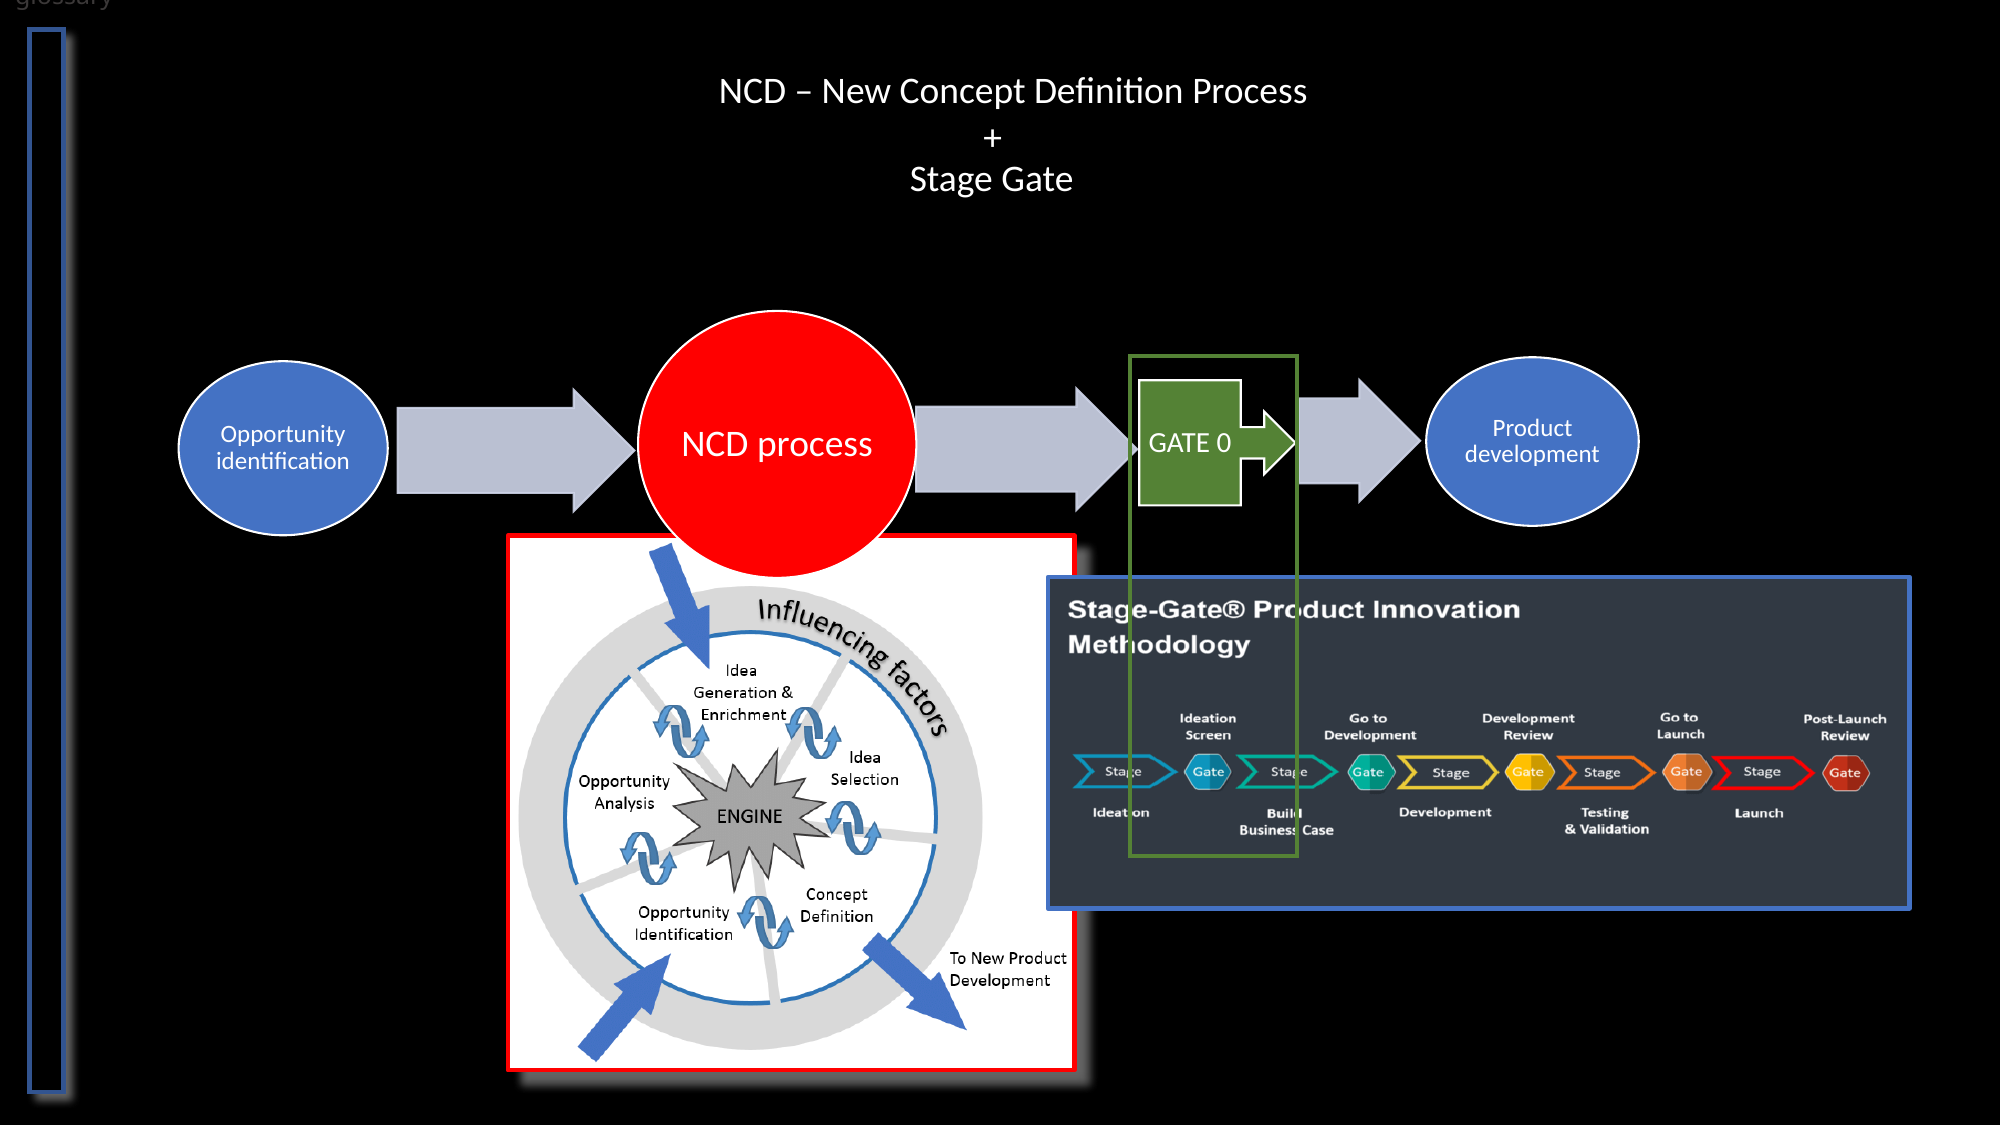

# 2. glossary
NCD – New Concept Definition Process
+
Stage Gate
NCD process
Product development
Opportunity identification
GATE 0